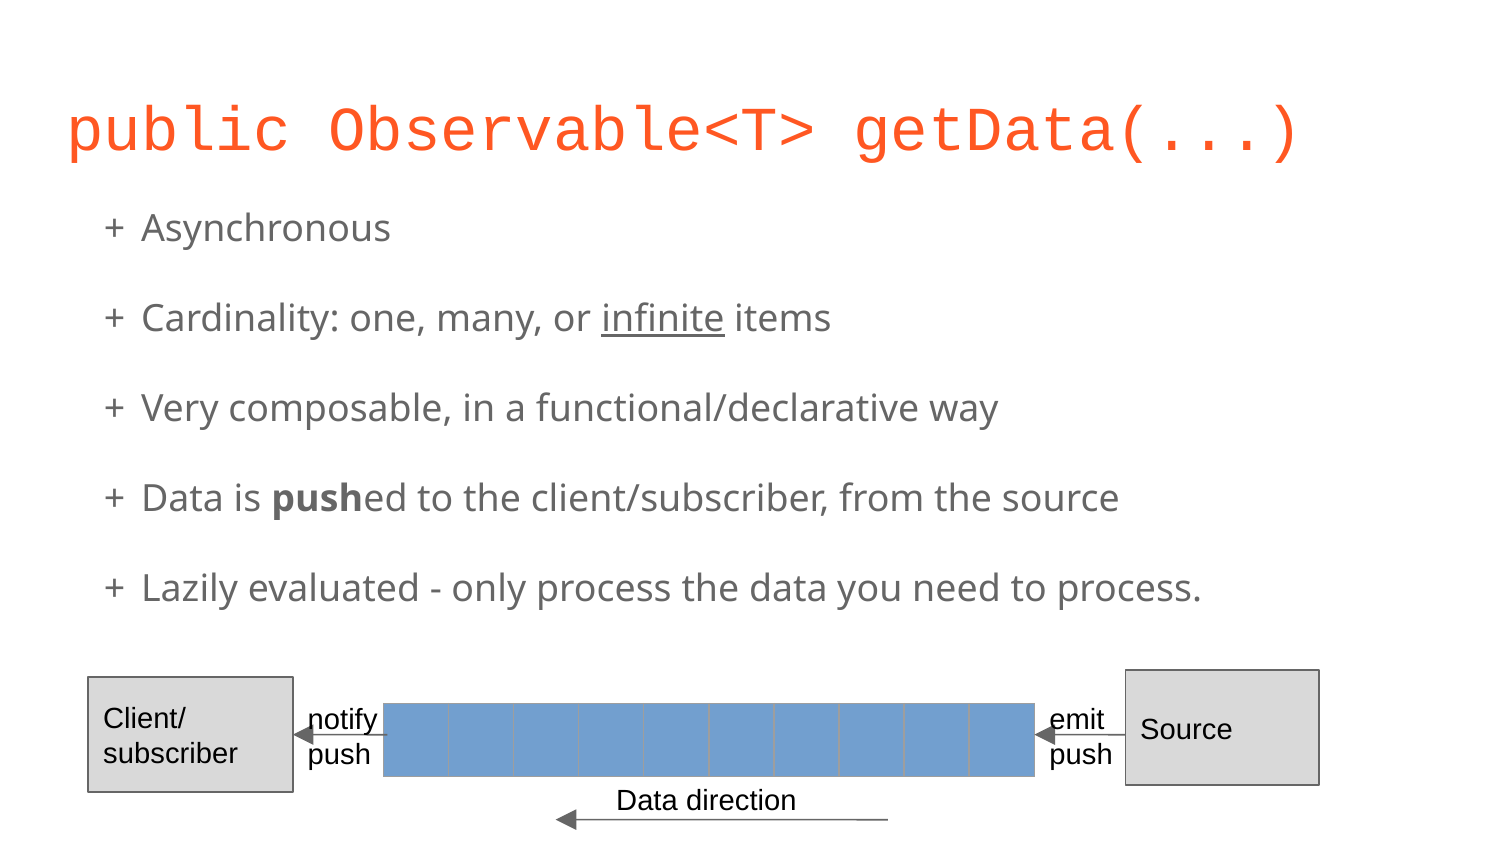

# public Observable<T> getData(...)
Asynchronous
Cardinality: one, many, or infinite items
Very composable, in a functional/declarative way
Data is pushed to the client/subscriber, from the source
Lazily evaluated - only process the data you need to process.
Source
Client/
subscriber
notify
push
emit
push
| | | | | | | | | | |
| --- | --- | --- | --- | --- | --- | --- | --- | --- | --- |
Data direction